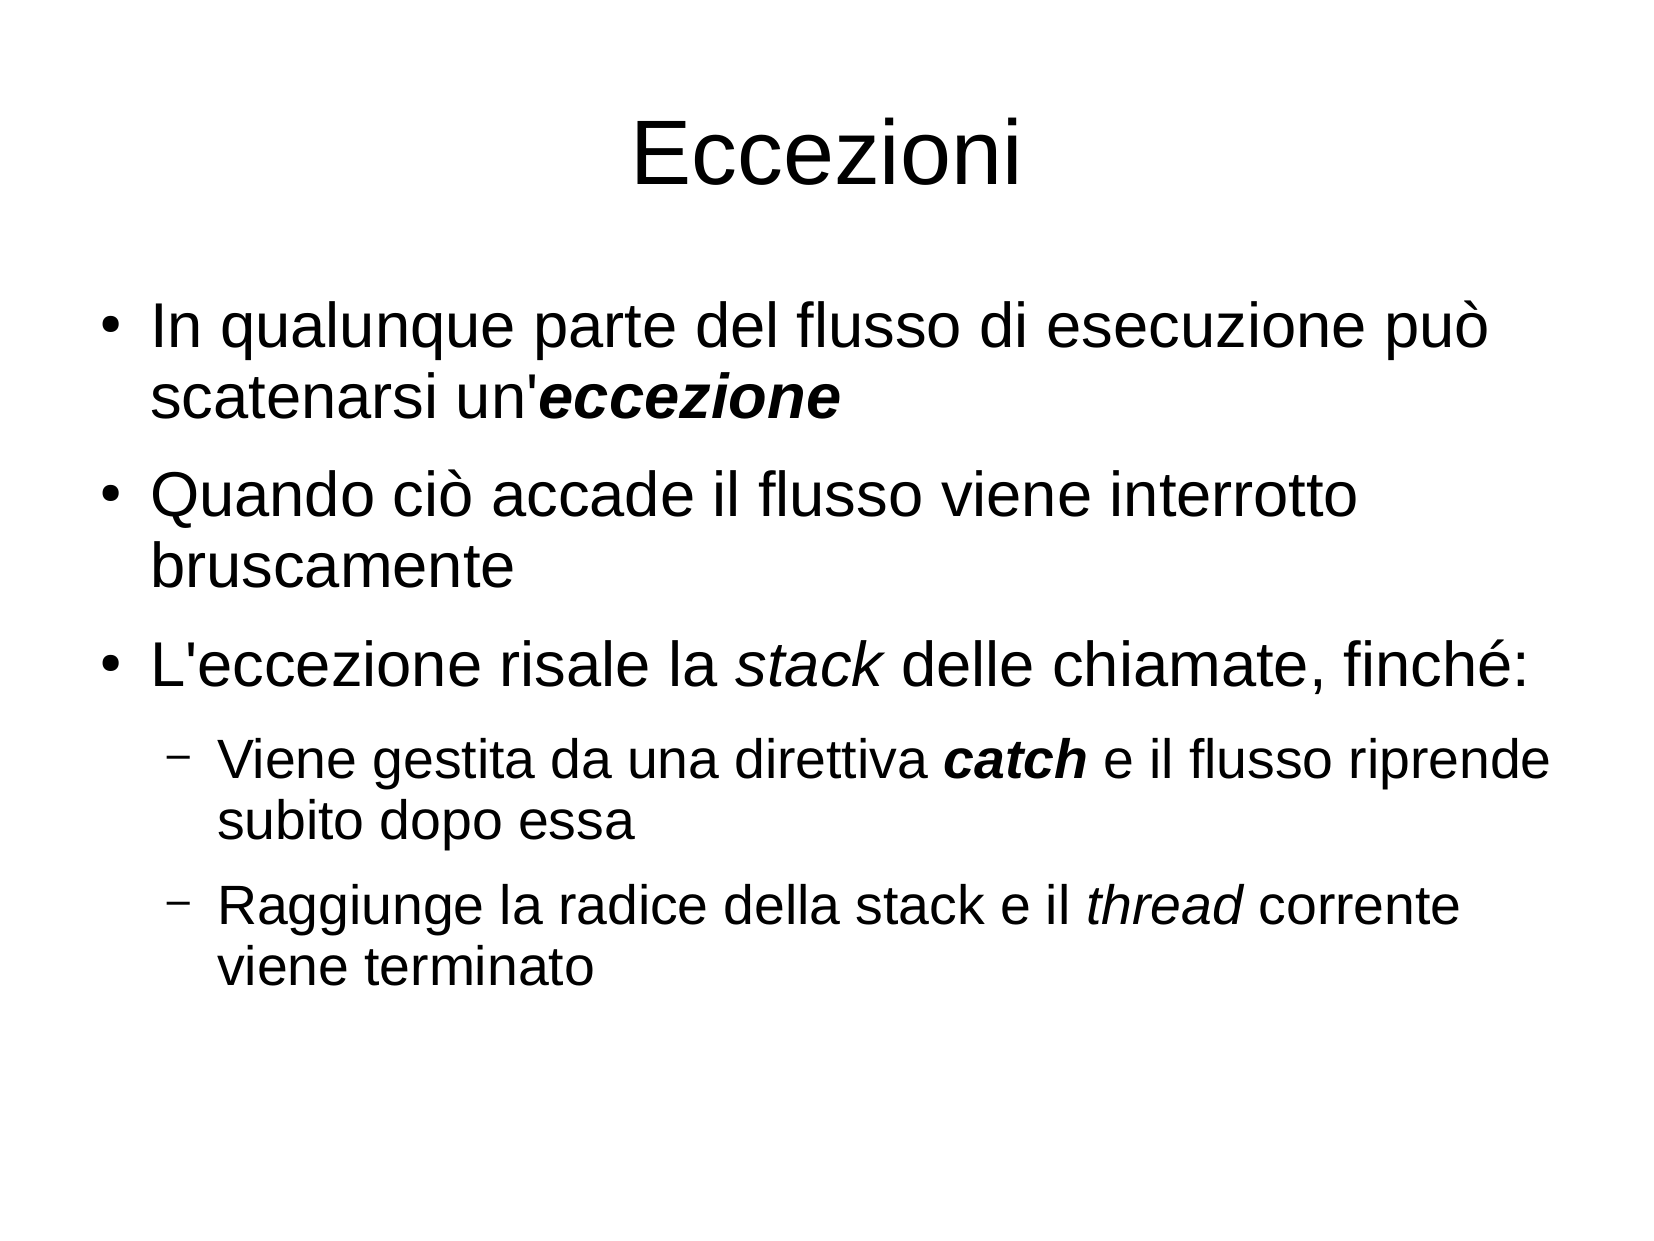

# Eccezioni
In qualunque parte del flusso di esecuzione può scatenarsi un'eccezione
Quando ciò accade il flusso viene interrotto bruscamente
L'eccezione risale la stack delle chiamate, finché:
Viene gestita da una direttiva catch e il flusso riprende subito dopo essa
Raggiunge la radice della stack e il thread corrente viene terminato